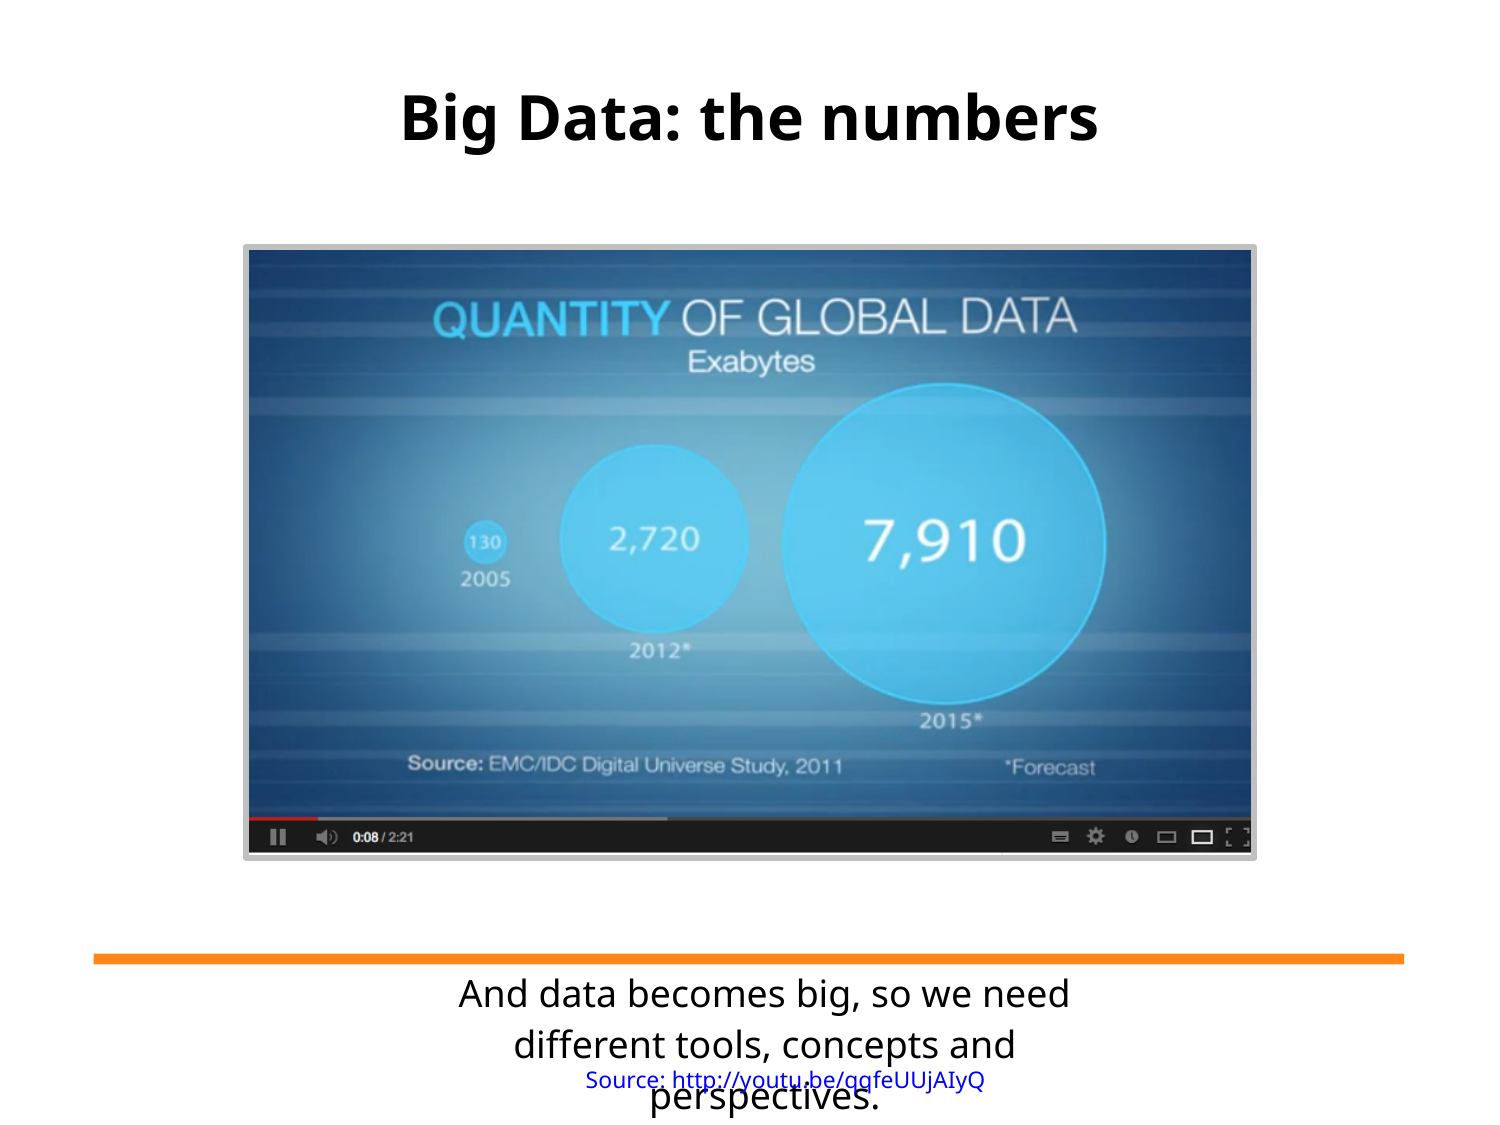

# Big Data: the numbers
And data becomes big, so we need different tools, concepts and perspectives.
Source: http://youtu.be/qqfeUUjAIyQ